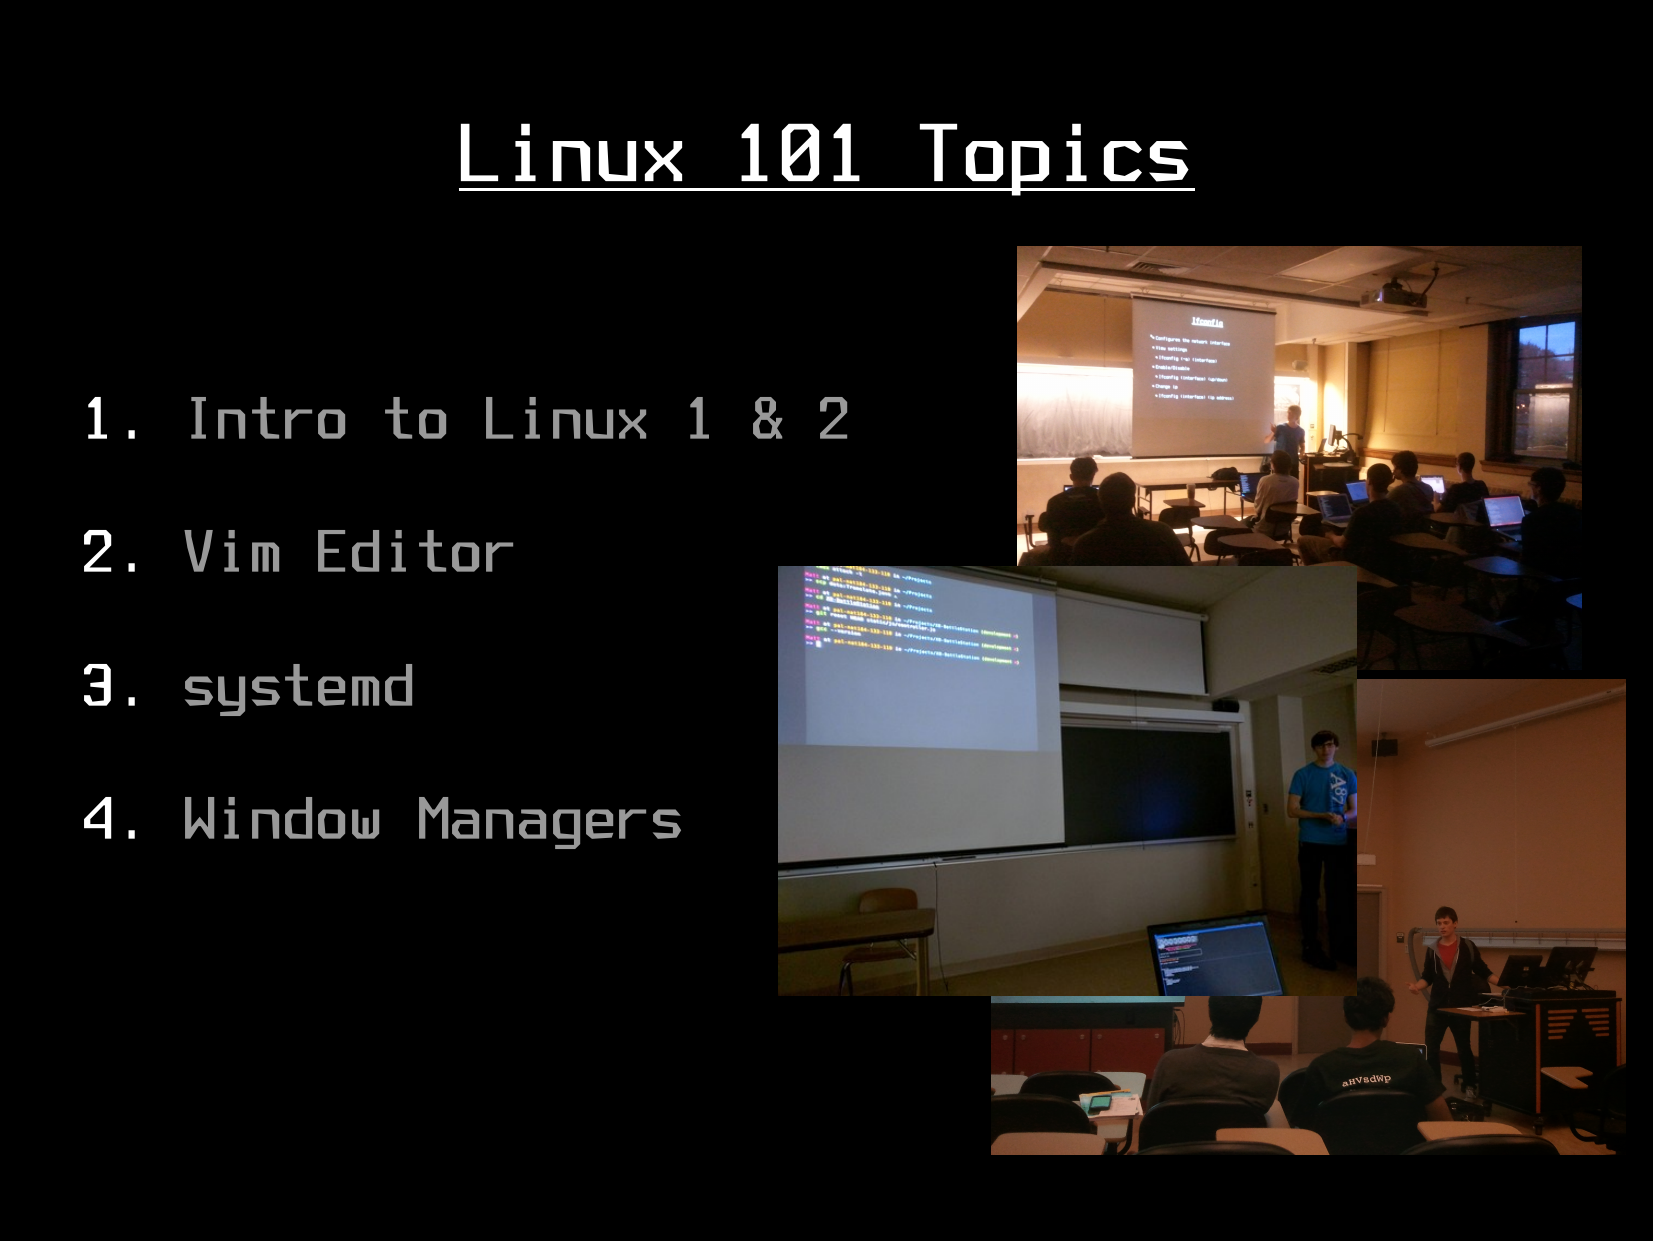

# Linux 101 Topics
 Intro to Linux 1 & 2
 Vim Editor
 systemd
 Window Managers